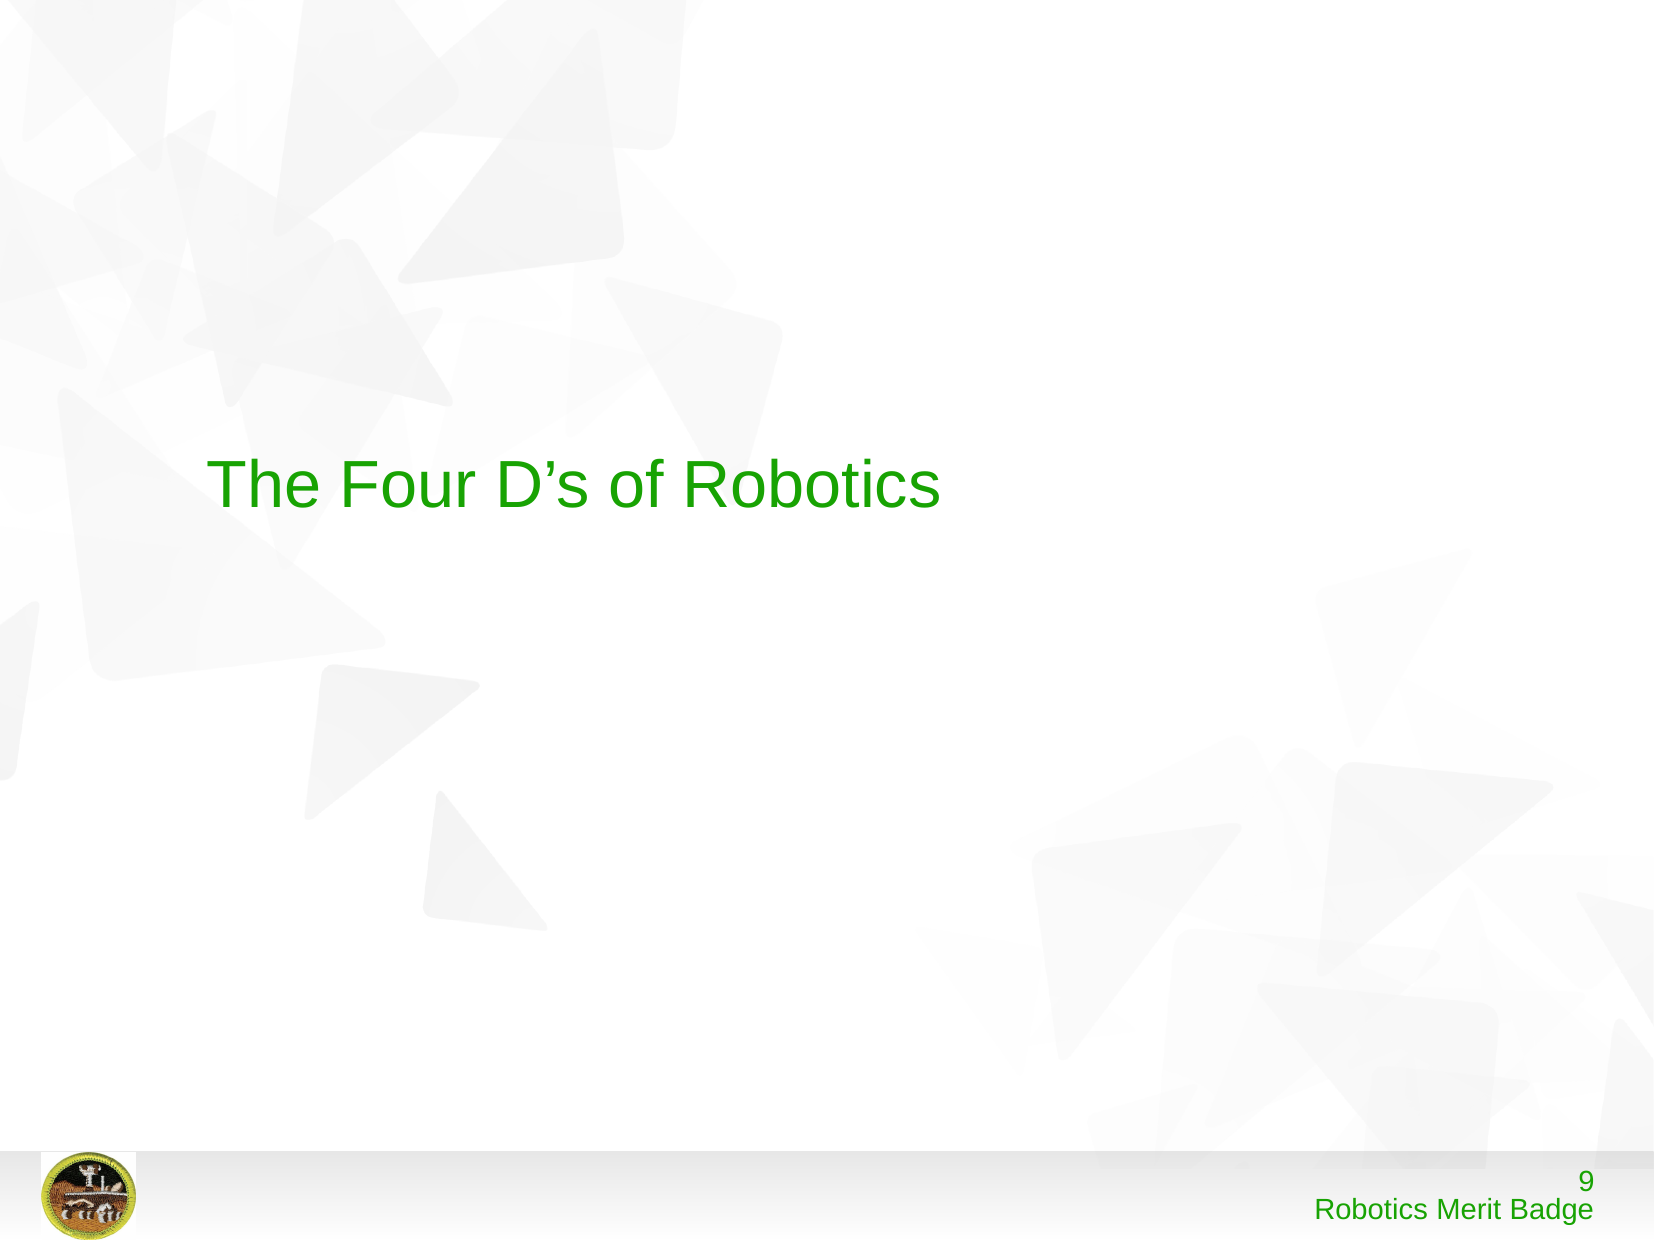

# The Four D’s of Robotics
9
Robotics Merit Badge